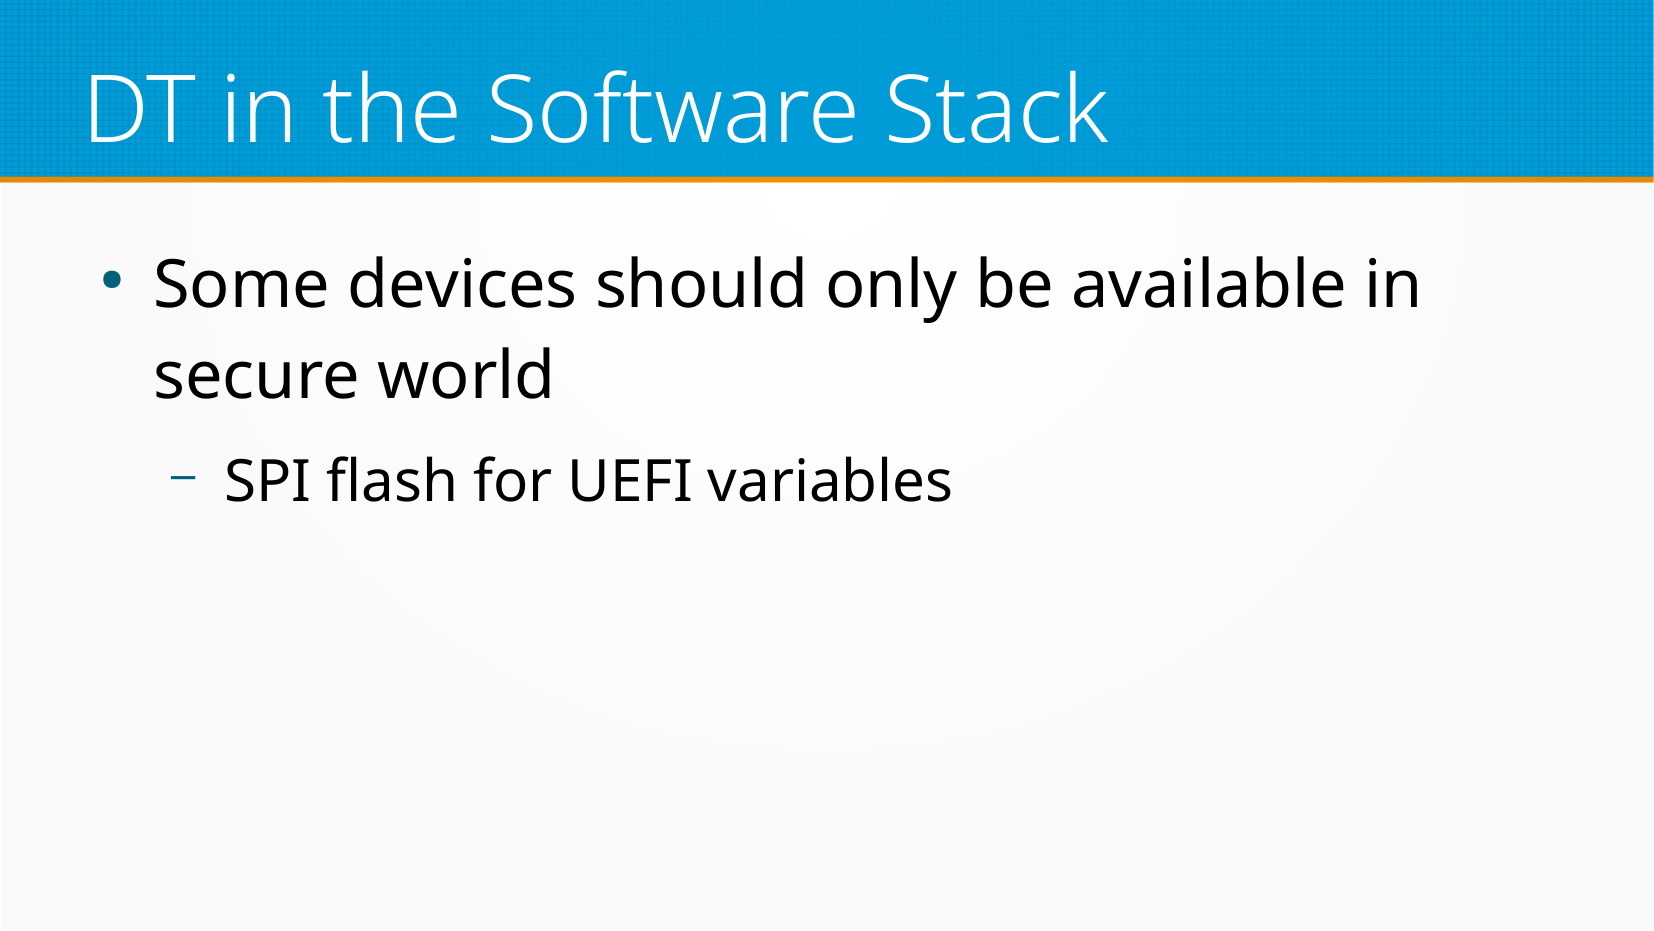

# DT in the Software Stack
Some devices should only be available in secure world
SPI flash for UEFI variables